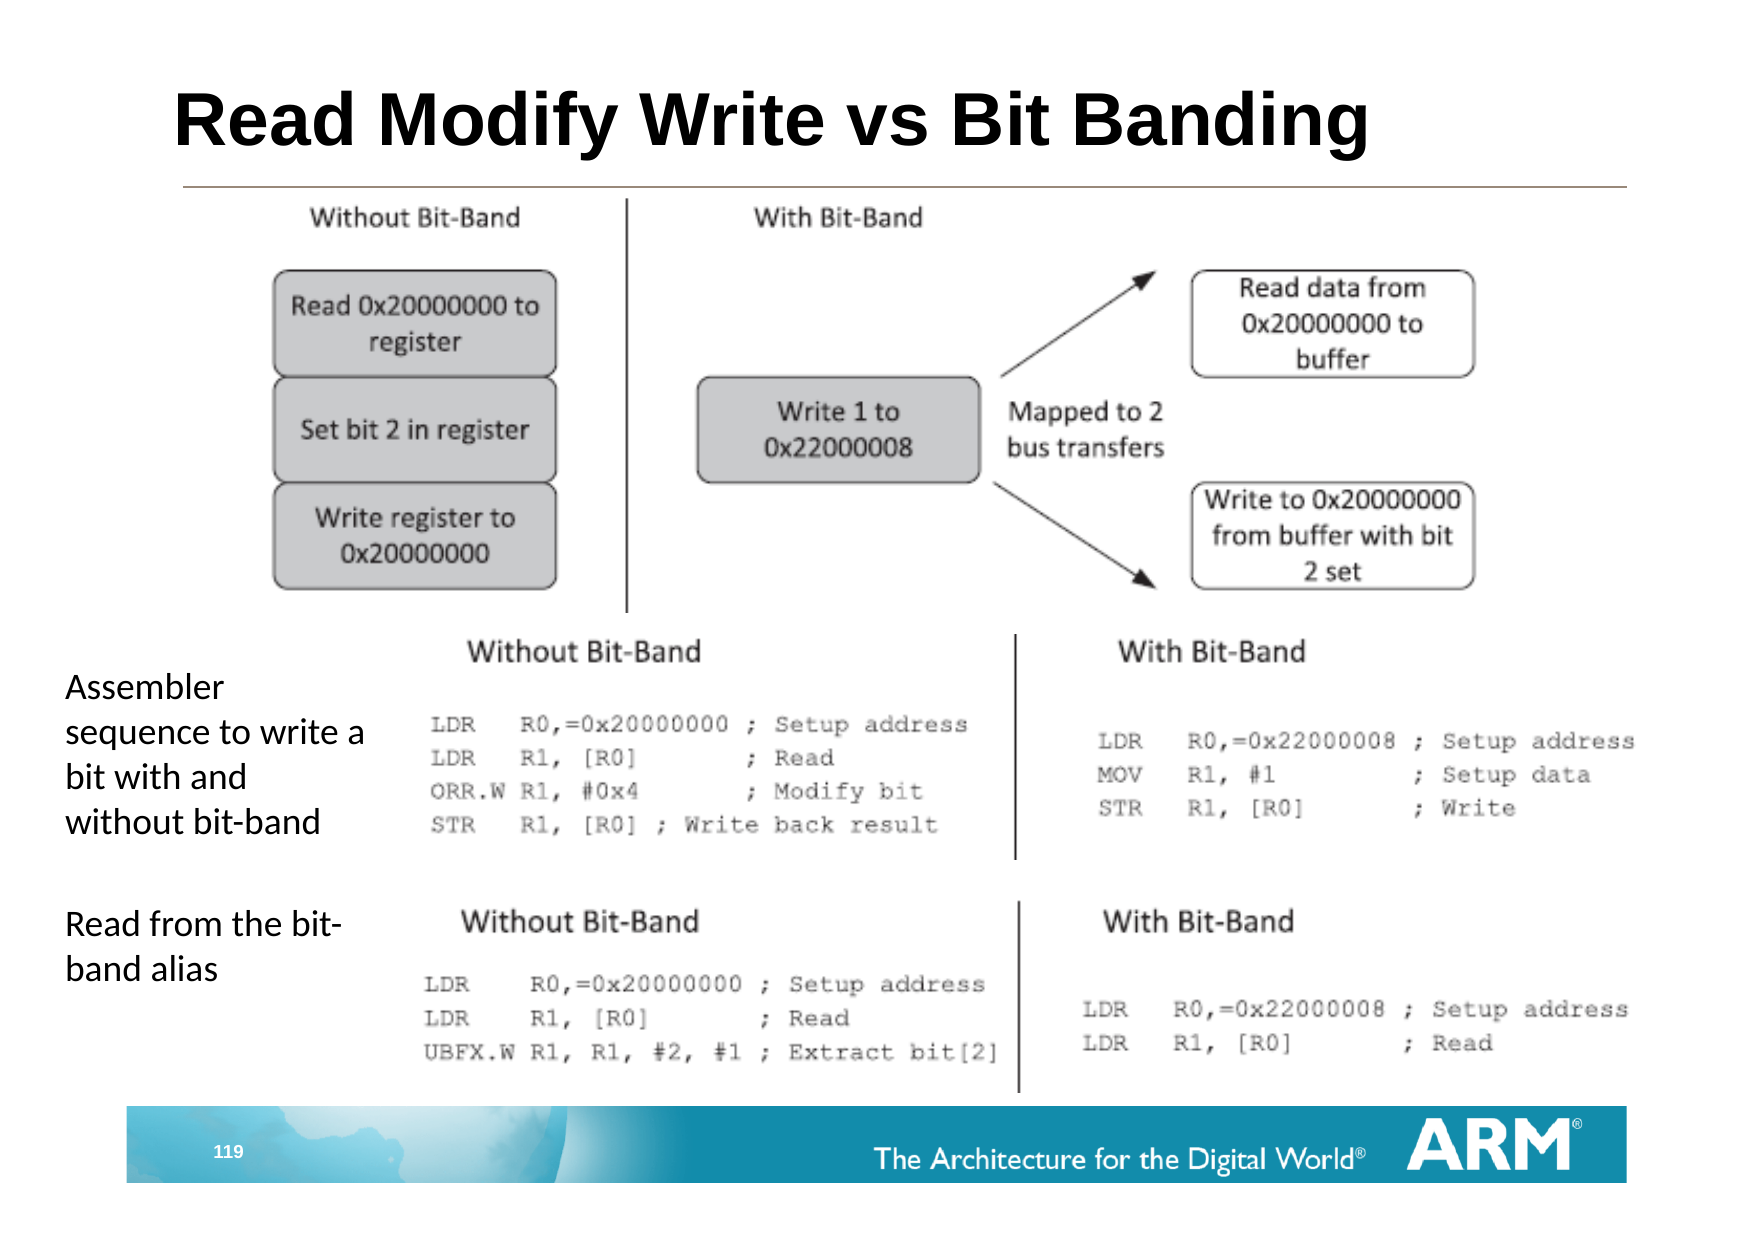

# Read Modify Write vs Bit Banding
Assembler sequence to write a bit with and without bit-band
Read from the bit-band alias